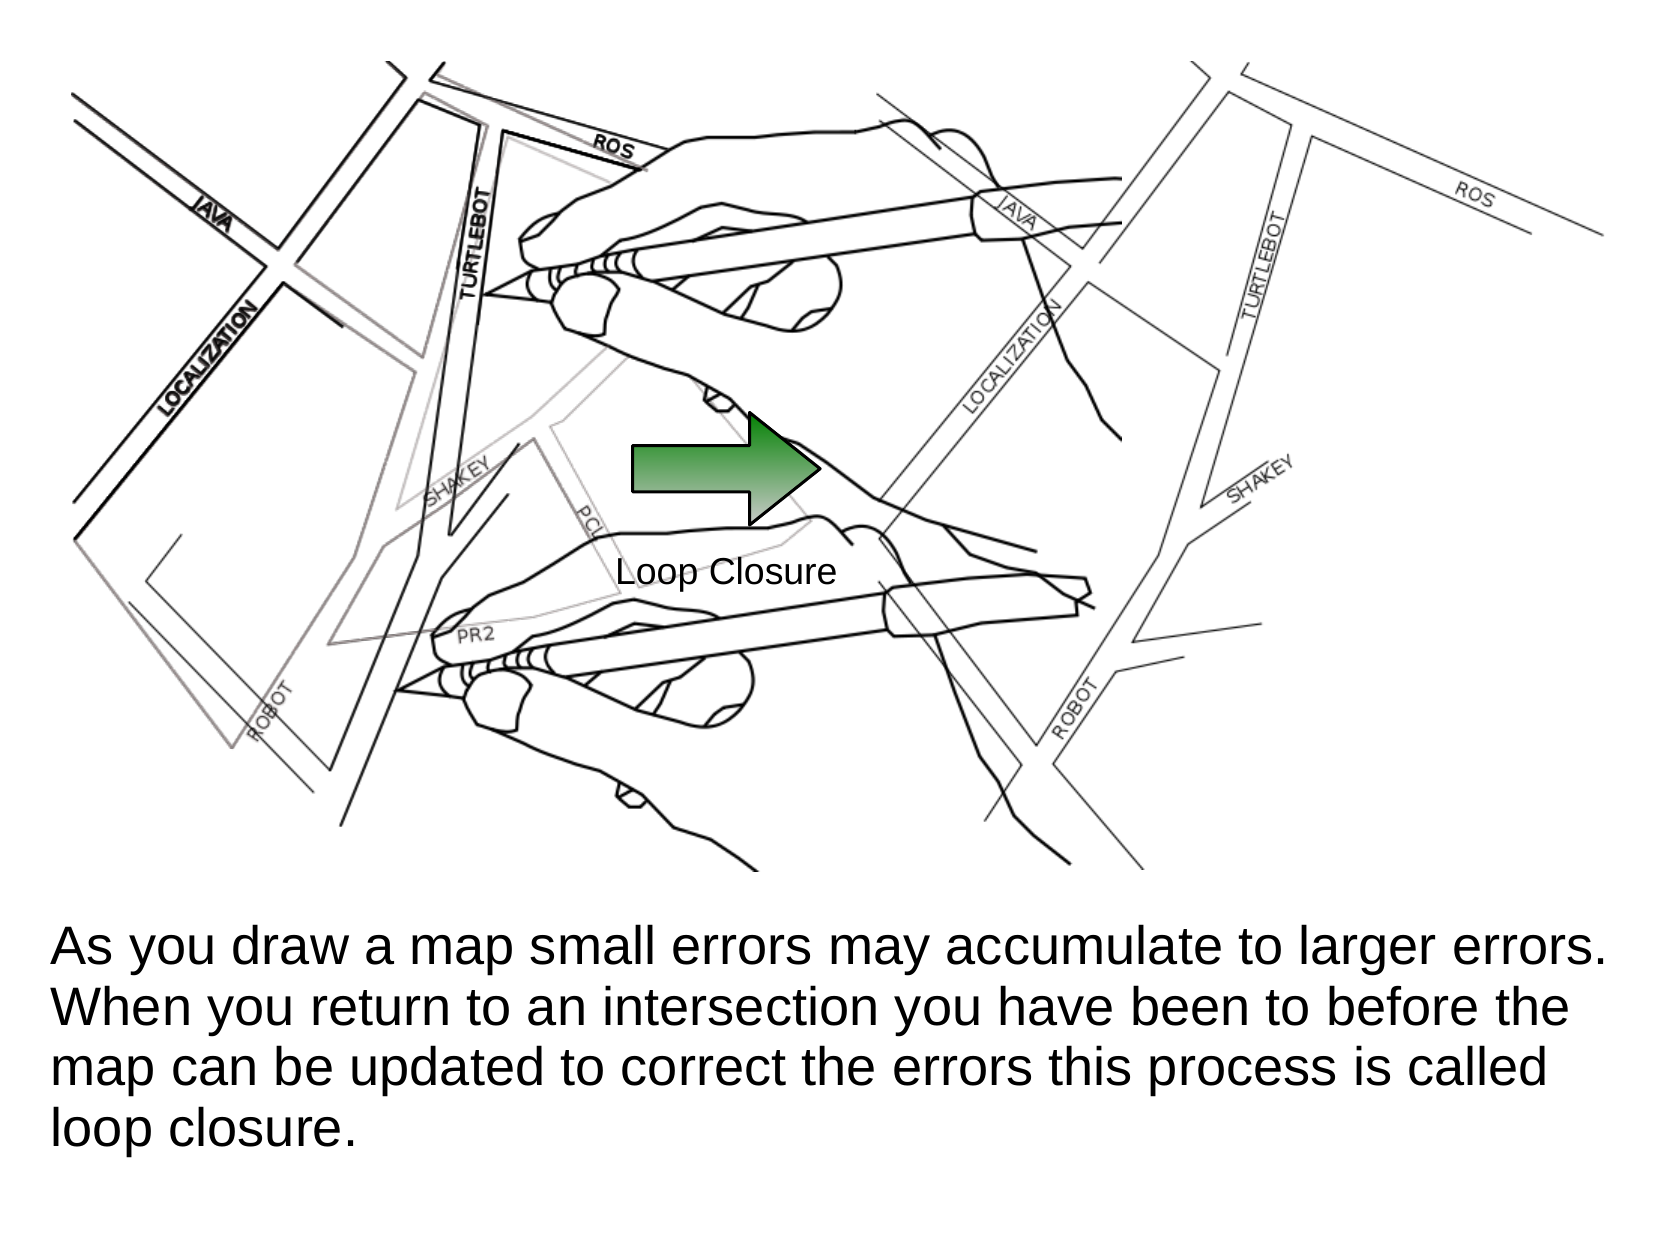

Loop Closure
As you draw a map small errors may accumulate to larger errors.
When you return to an intersection you have been to before the
map can be updated to correct the errors this process is called
loop closure.